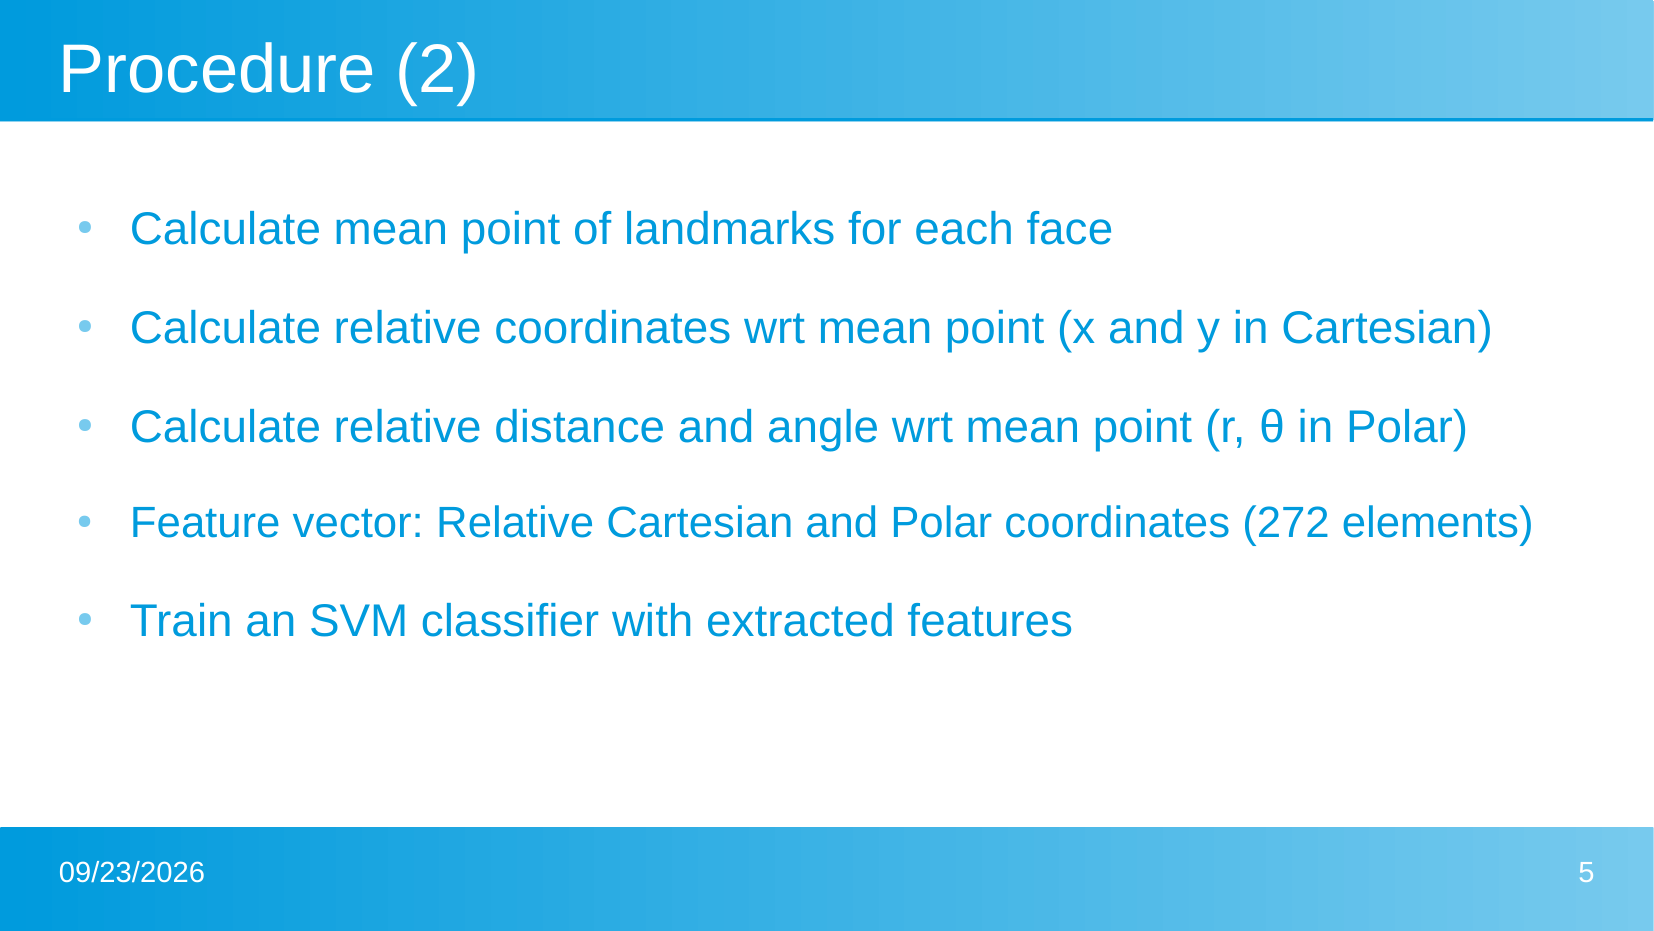

# Procedure (2)
Calculate mean point of landmarks for each face
Calculate relative coordinates wrt mean point (x and y in Cartesian)
Calculate relative distance and angle wrt mean point (r, θ in Polar)
Feature vector: Relative Cartesian and Polar coordinates (272 elements)
Train an SVM classifier with extracted features
5